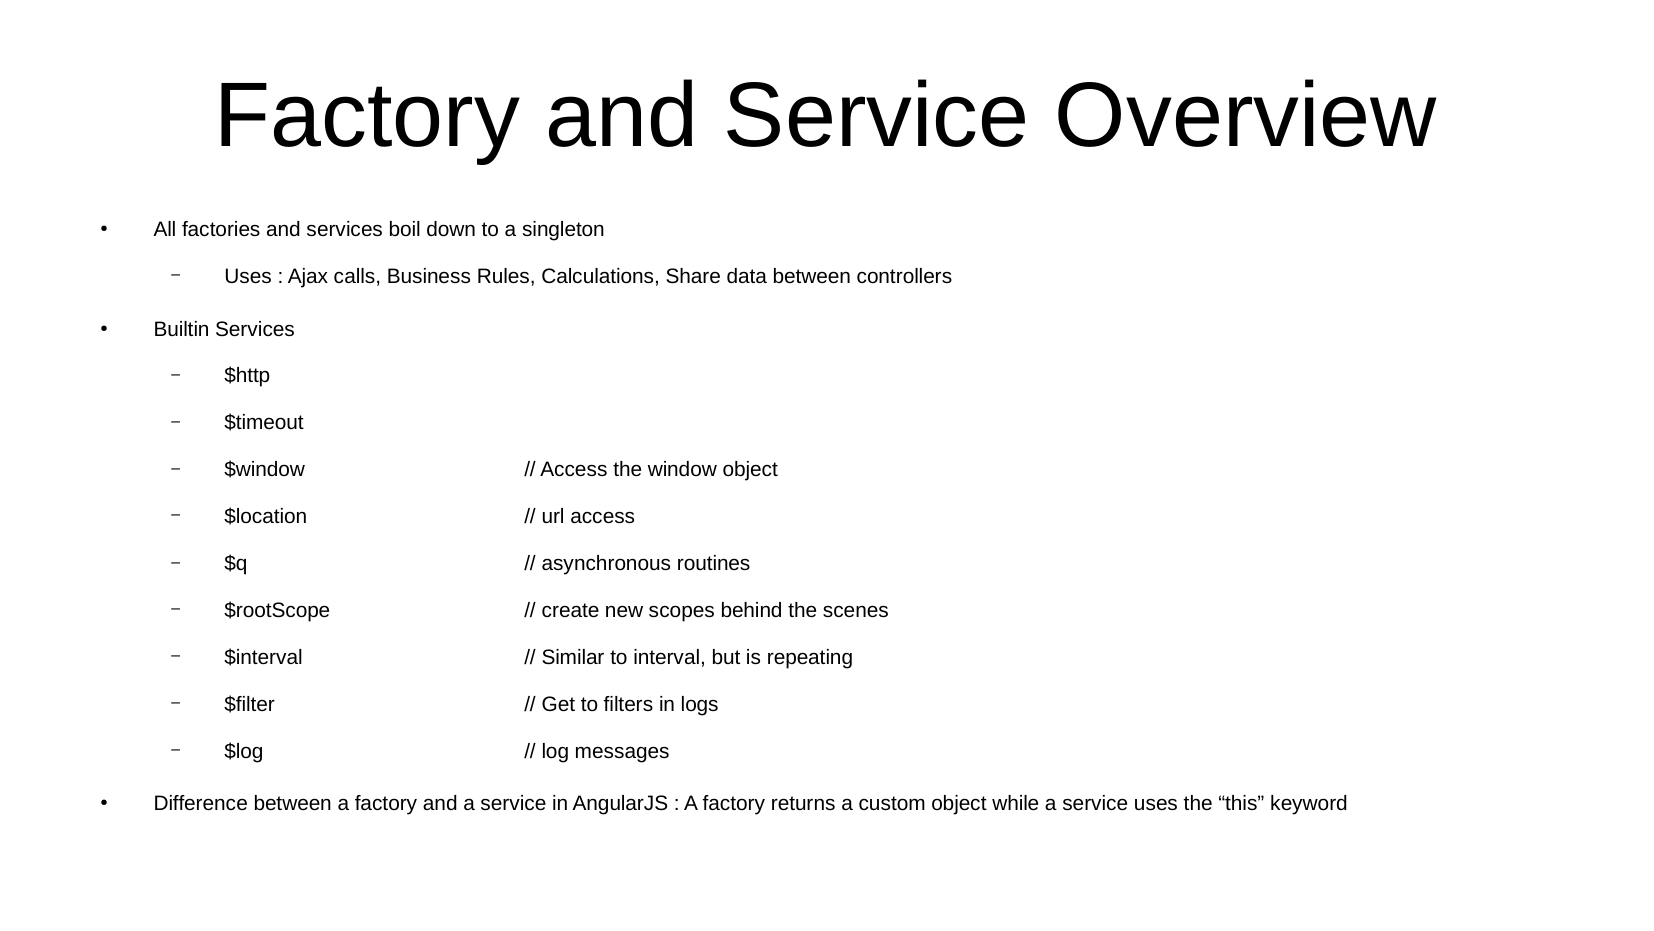

# Factory and Service Overview
All factories and services boil down to a singleton
Uses : Ajax calls, Business Rules, Calculations, Share data between controllers
Builtin Services
$http
$timeout
$window			// Access the window object
$location			// url access
$q				// asynchronous routines
$rootScope			// create new scopes behind the scenes
$interval			// Similar to interval, but is repeating
$filter				// Get to filters in logs
$log			 	// log messages
Difference between a factory and a service in AngularJS : A factory returns a custom object while a service uses the “this” keyword